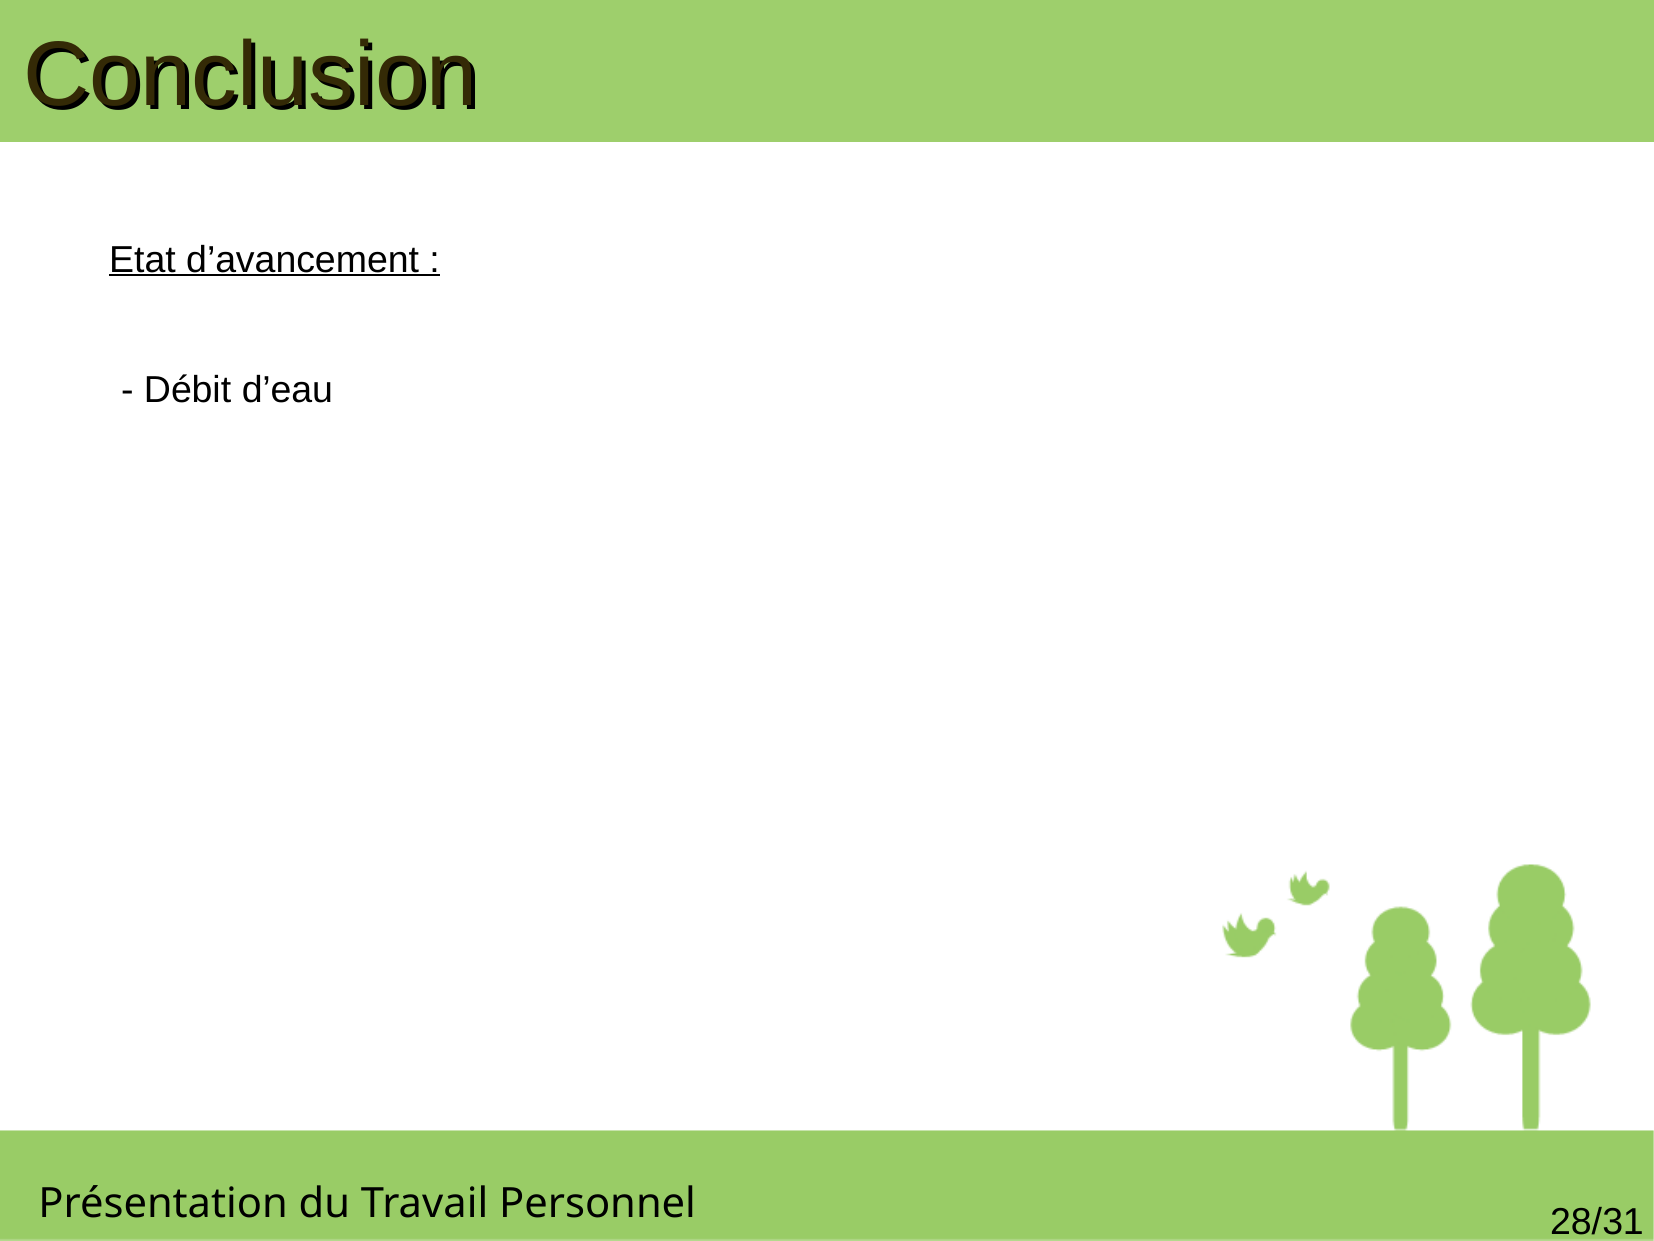

# Conclusion
Etat d’avancement :
- Débit d’eau
Présentation du Travail Personnel